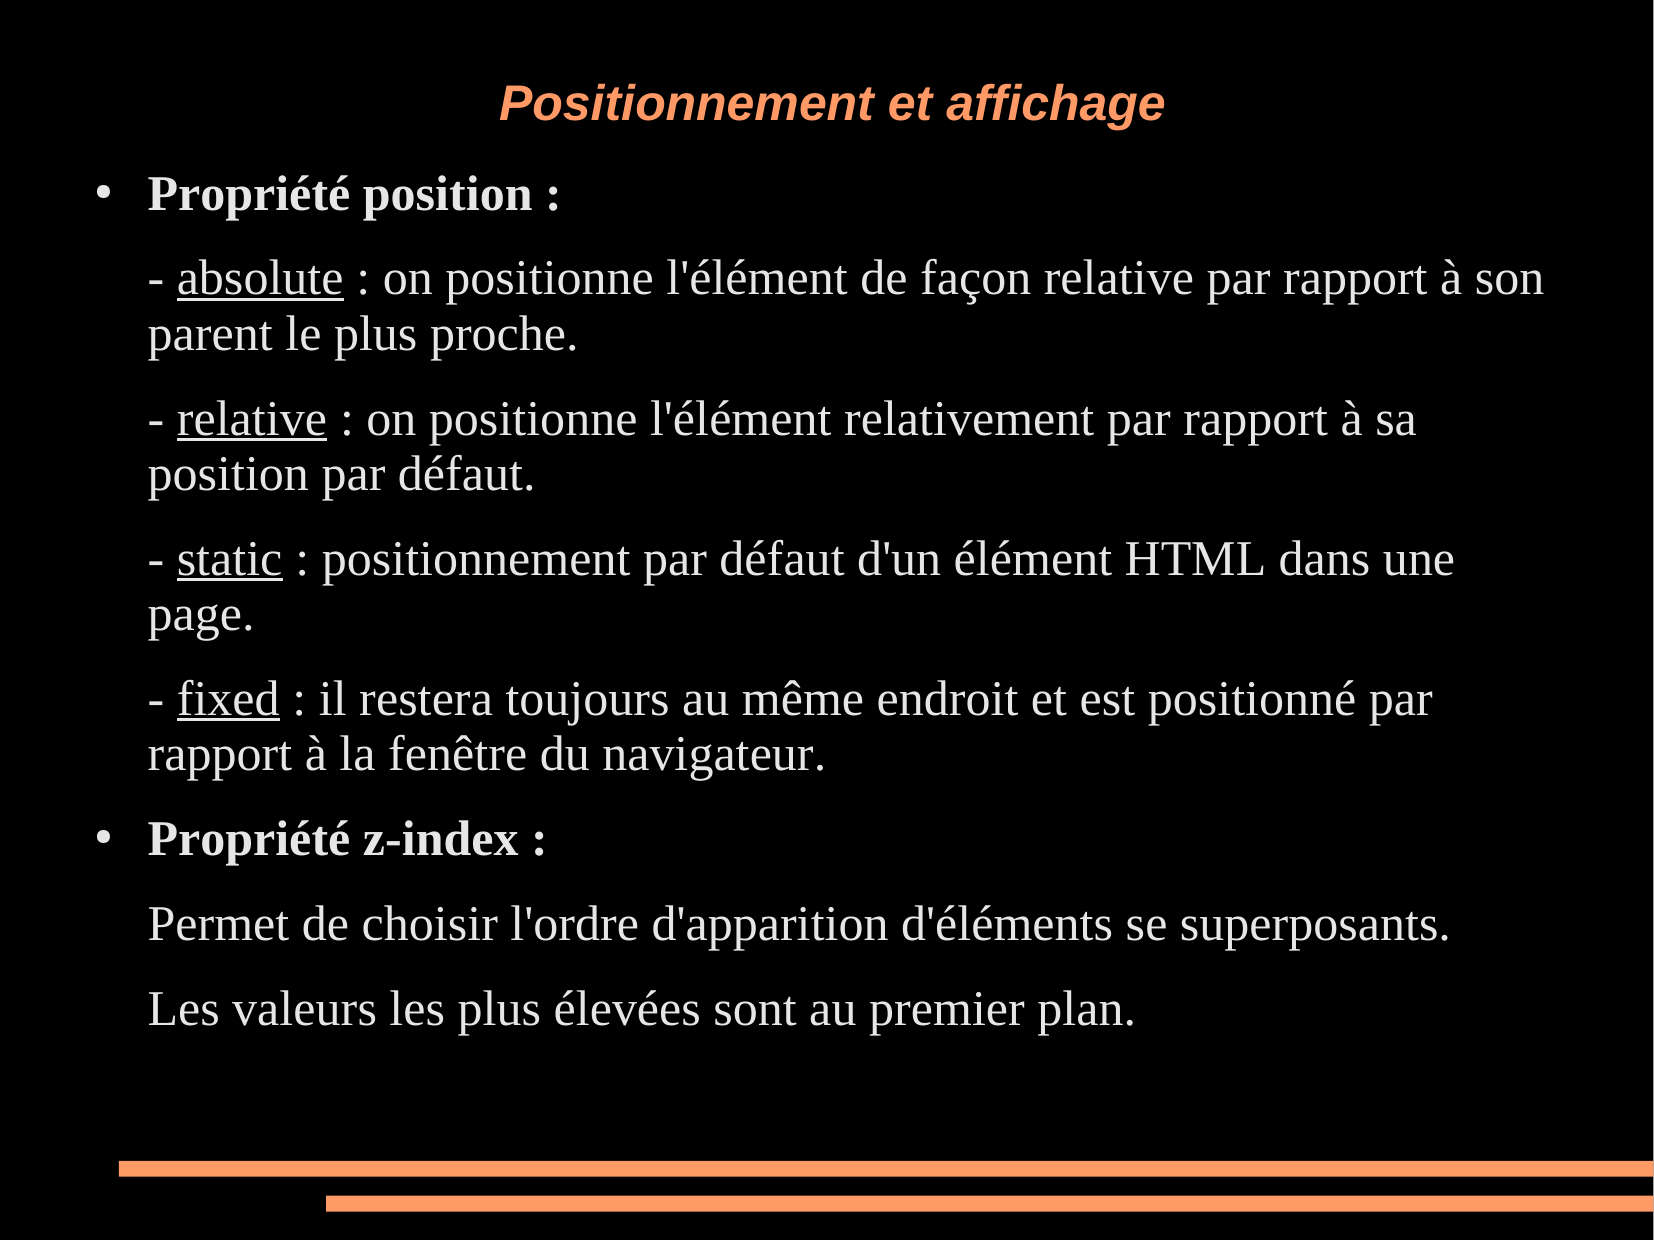

# Positionnement et affichage
Propriété position :
- absolute : on positionne l'élément de façon relative par rapport à son parent le plus proche.
- relative : on positionne l'élément relativement par rapport à sa position par défaut.
- static : positionnement par défaut d'un élément HTML dans une page.
- fixed : il restera toujours au même endroit et est positionné par rapport à la fenêtre du navigateur.
Propriété z-index :
Permet de choisir l'ordre d'apparition d'éléments se superposants.
Les valeurs les plus élevées sont au premier plan.